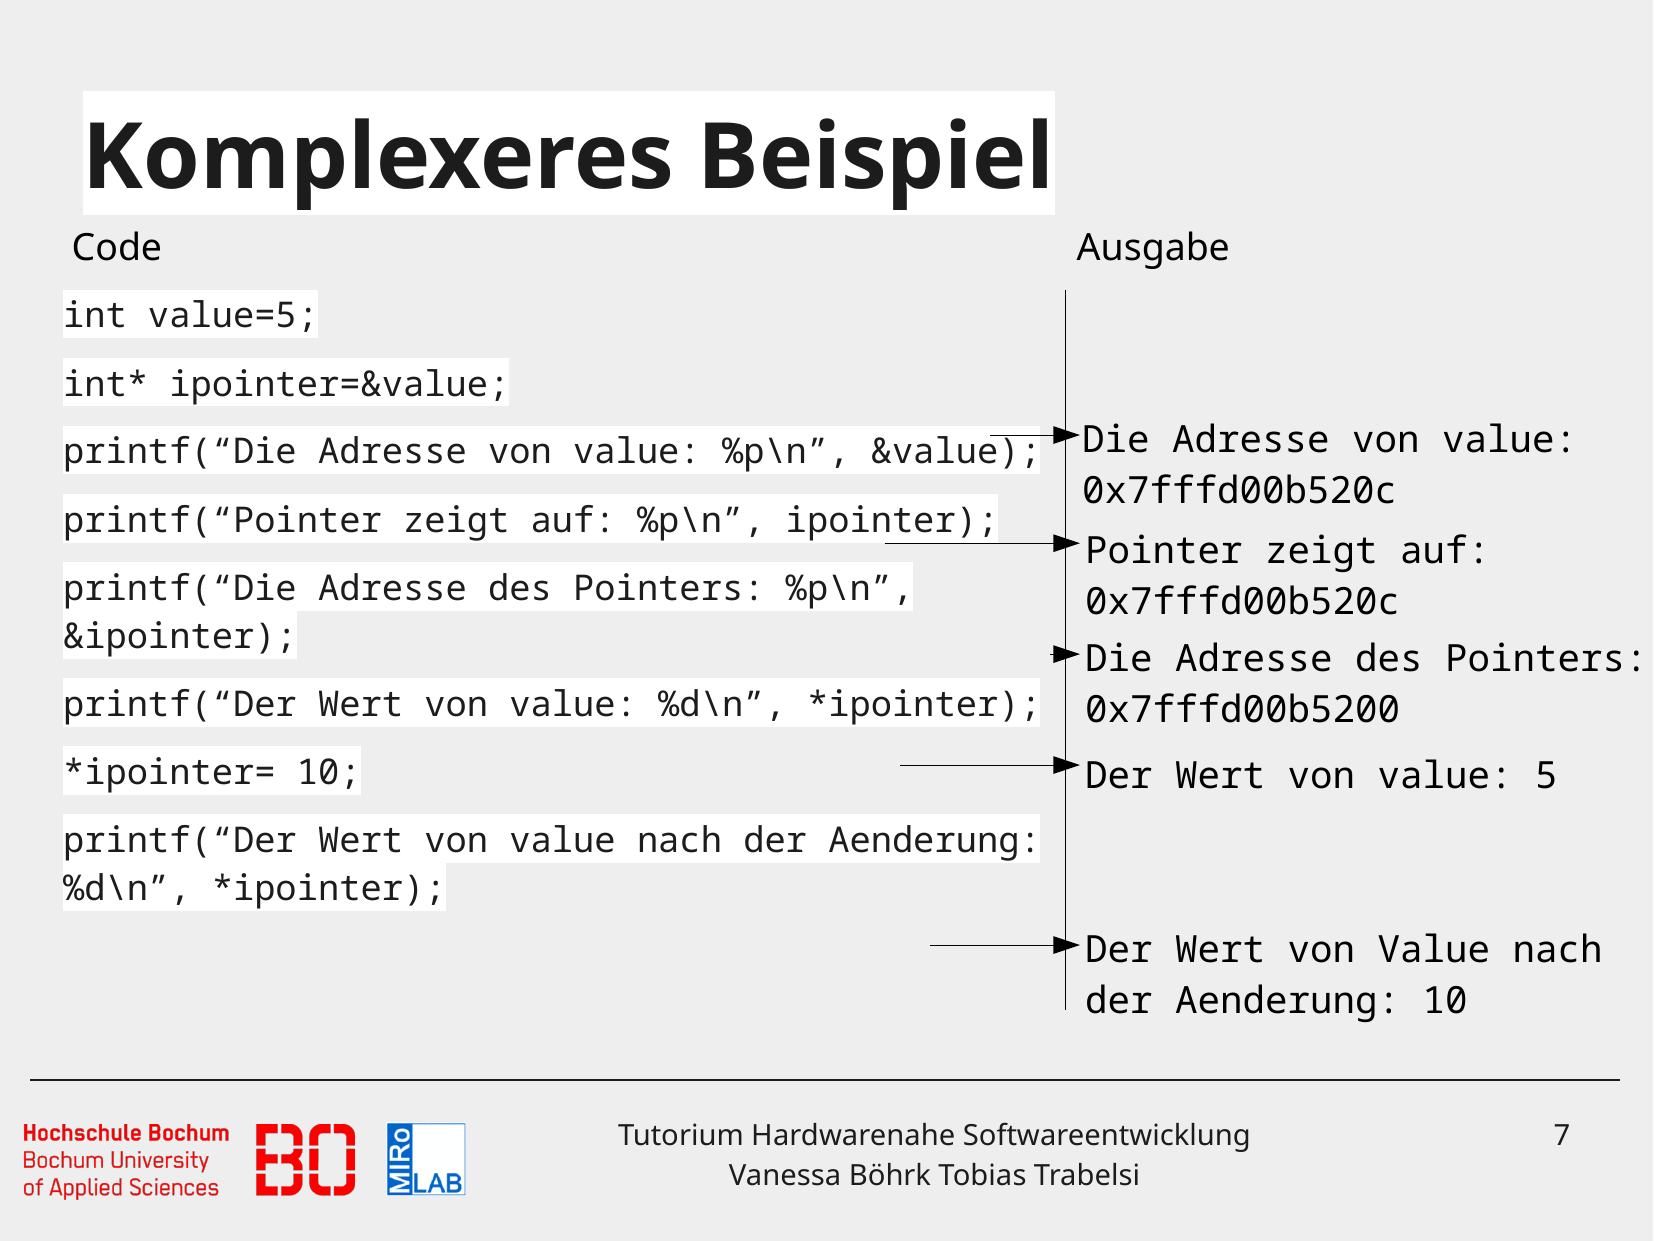

# Komplexeres Beispiel
Code
Ausgabe
int value=5;
int* ipointer=&value;
printf(“Die Adresse von value: %p\n”, &value);
printf(“Pointer zeigt auf: %p\n”, ipointer);
printf(“Die Adresse des Pointers: %p\n”, &ipointer);
printf(“Der Wert von value: %d\n”, *ipointer);
*ipointer= 10;
printf(“Der Wert von value nach der Aenderung: %d\n”, *ipointer);
Die Adresse von value: 0x7fffd00b520c
Pointer zeigt auf: 0x7fffd00b520c
Die Adresse des Pointers: 0x7fffd00b5200
Der Wert von value: 5
Der Wert von Value nach der Aenderung: 10
Vanessa Böhrk - Tutorium Hardwarenahe Softwareentwicklung
7